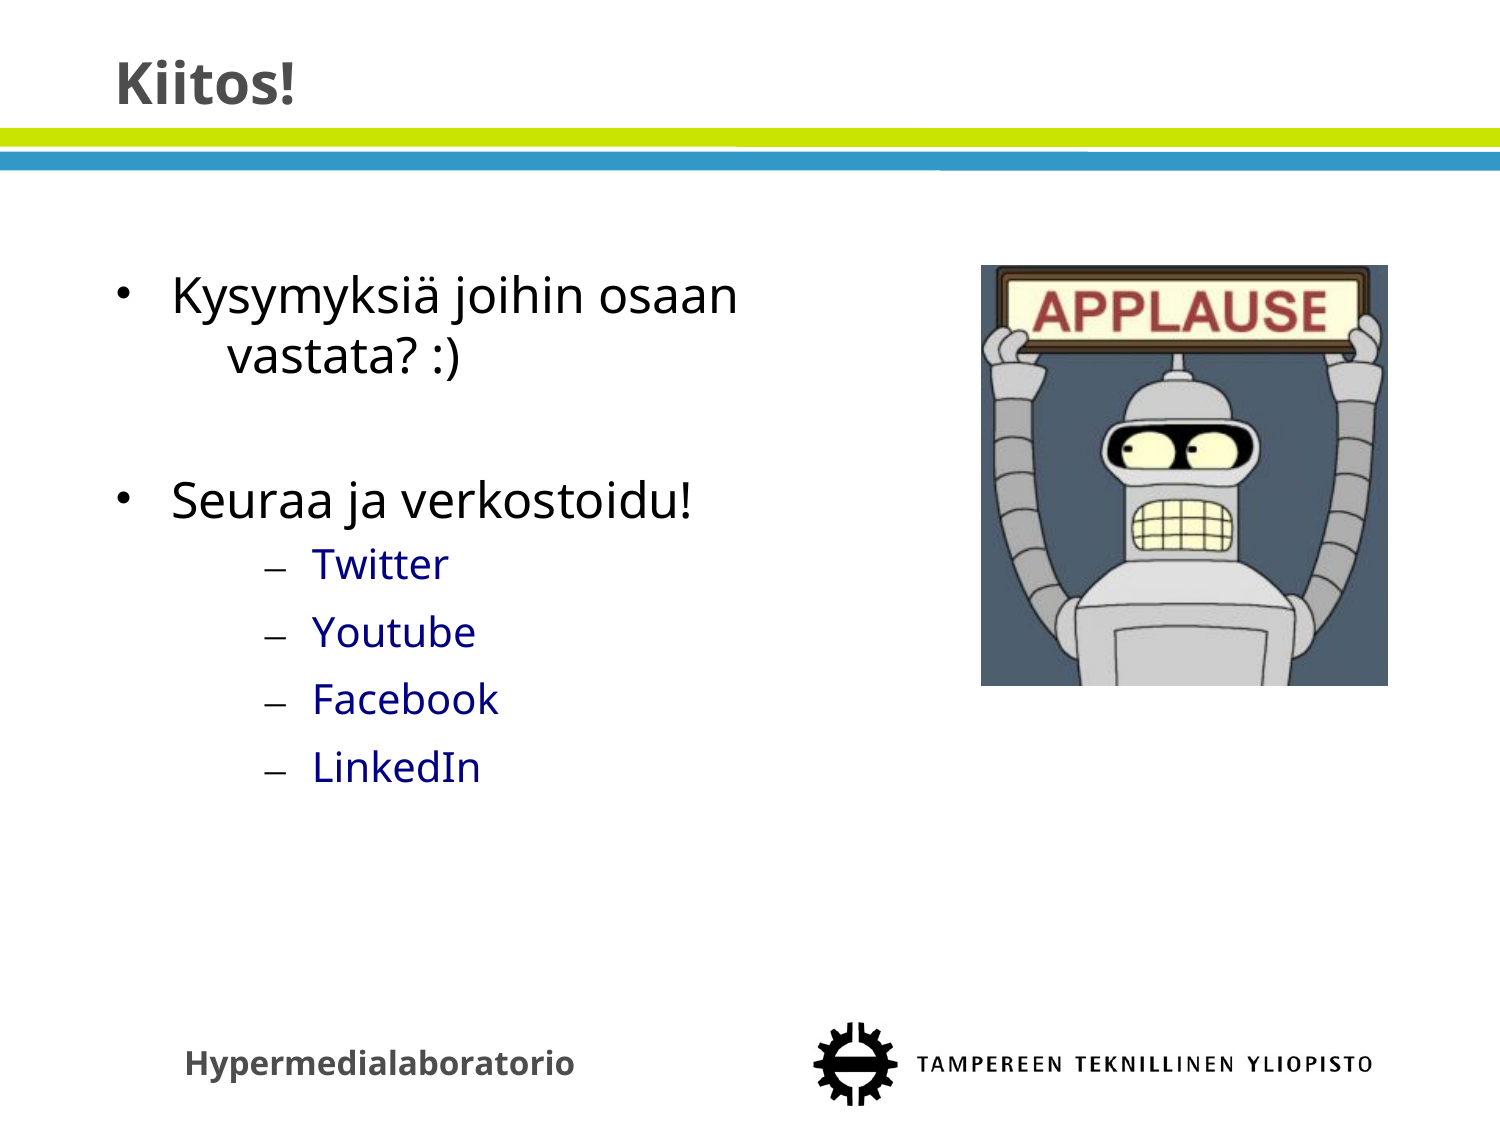

# Kiitos!
Kysymyksiä joihin osaan vastata? :)
Seuraa ja verkostoidu!
Twitter
Youtube
Facebook
LinkedIn